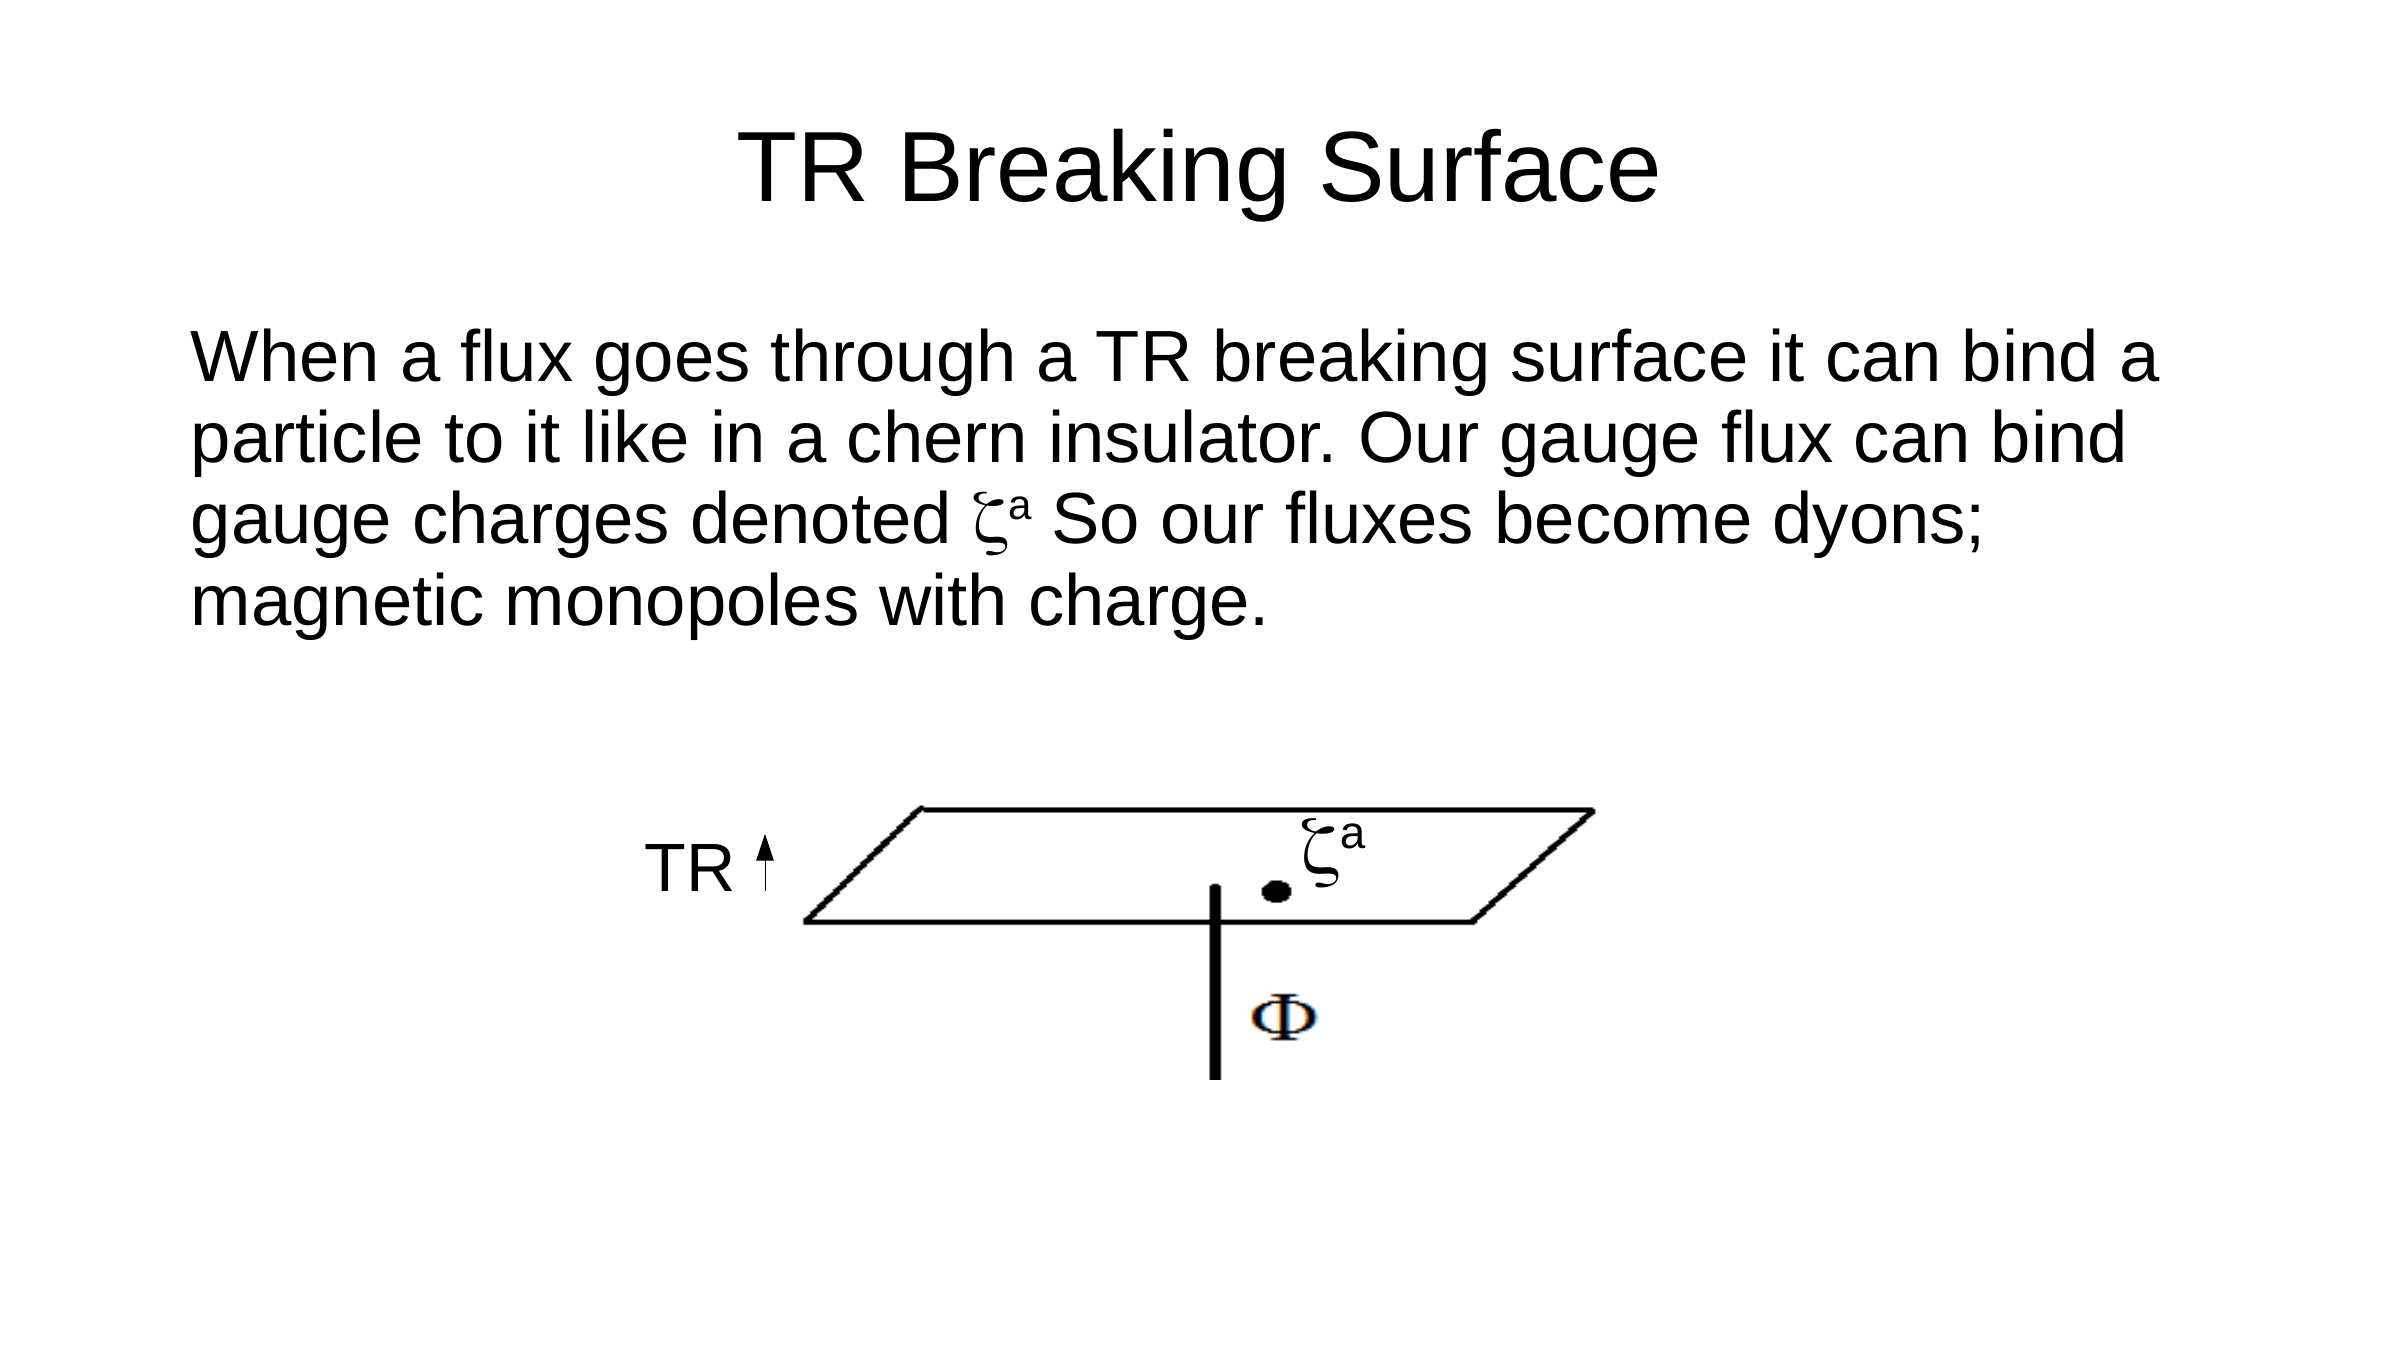

# TR Breaking Surface
When a flux goes through a TR breaking surface it can bind a particle to it like in a chern insulator. Our gauge flux can bind gauge charges denoted za So our fluxes become dyons; magnetic monopoles with charge.
za
TR